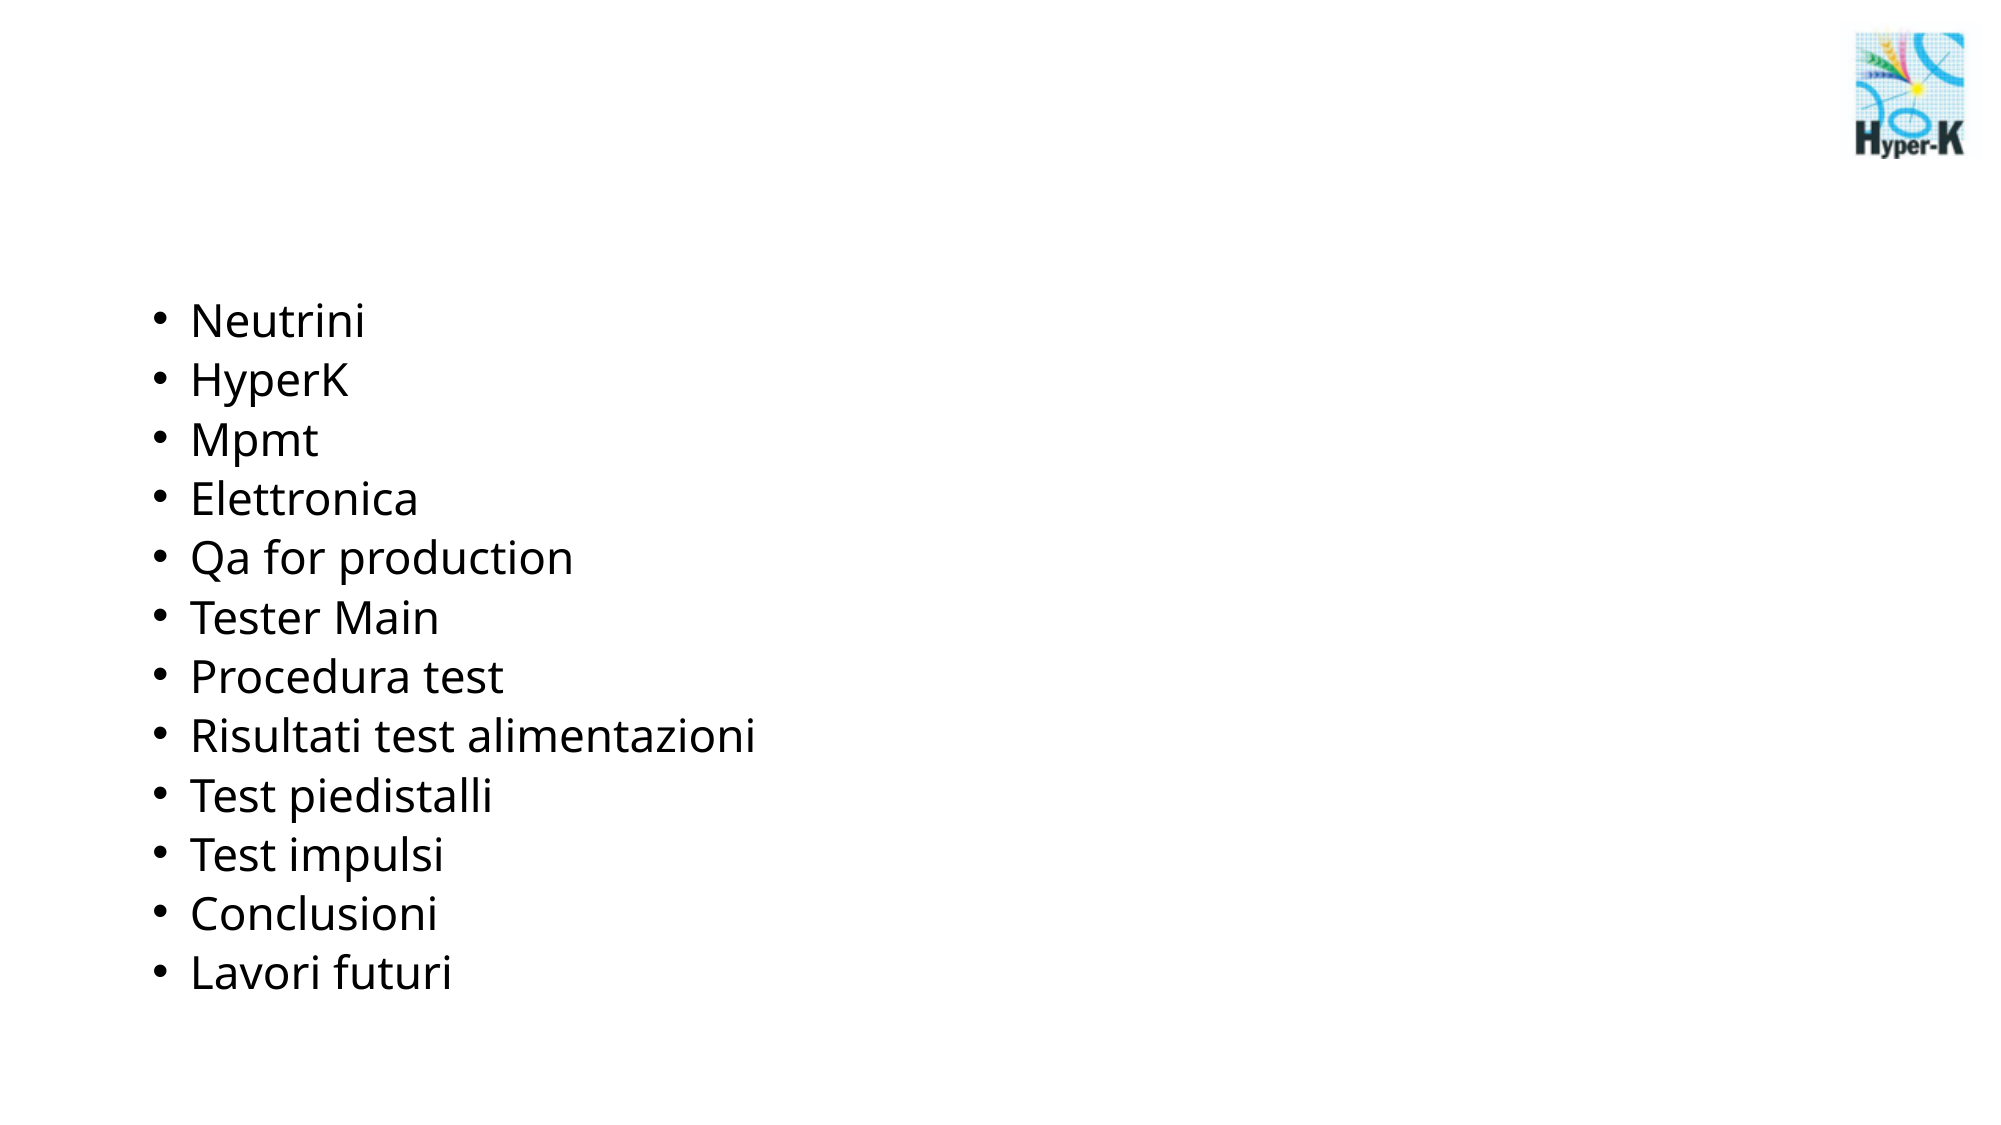

#
Neutrini
HyperK
Mpmt
Elettronica
Qa for production
Tester Main
Procedura test
Risultati test alimentazioni
Test piedistalli
Test impulsi
Conclusioni
Lavori futuri